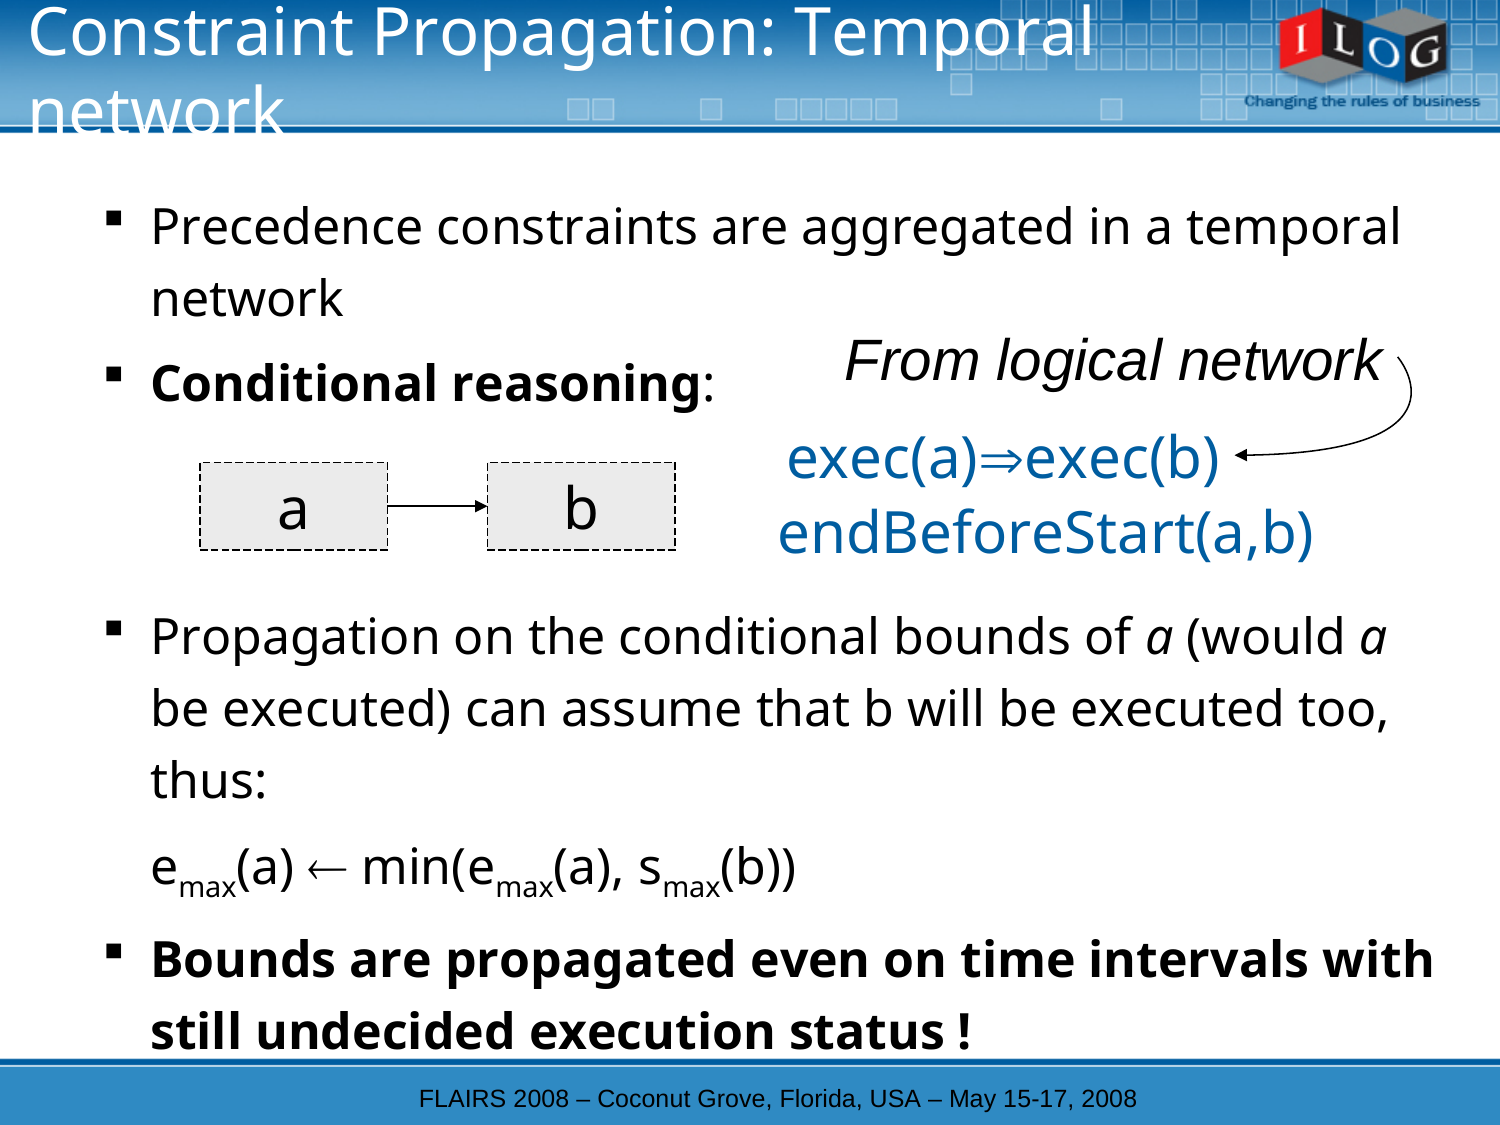

# Constraint Propagation: Temporal network
Precedence constraints are aggregated in a temporal network
Conditional reasoning:
Propagation on the conditional bounds of a (would a be executed) can assume that b will be executed too, thus:
	emax(a)  min(emax(a), smax(b))
Bounds are propagated even on time intervals with still undecided execution status !
From logical network
exec(a)exec(b)
a
b
endBeforeStart(a,b)
33
© ILOG, All rights reserved